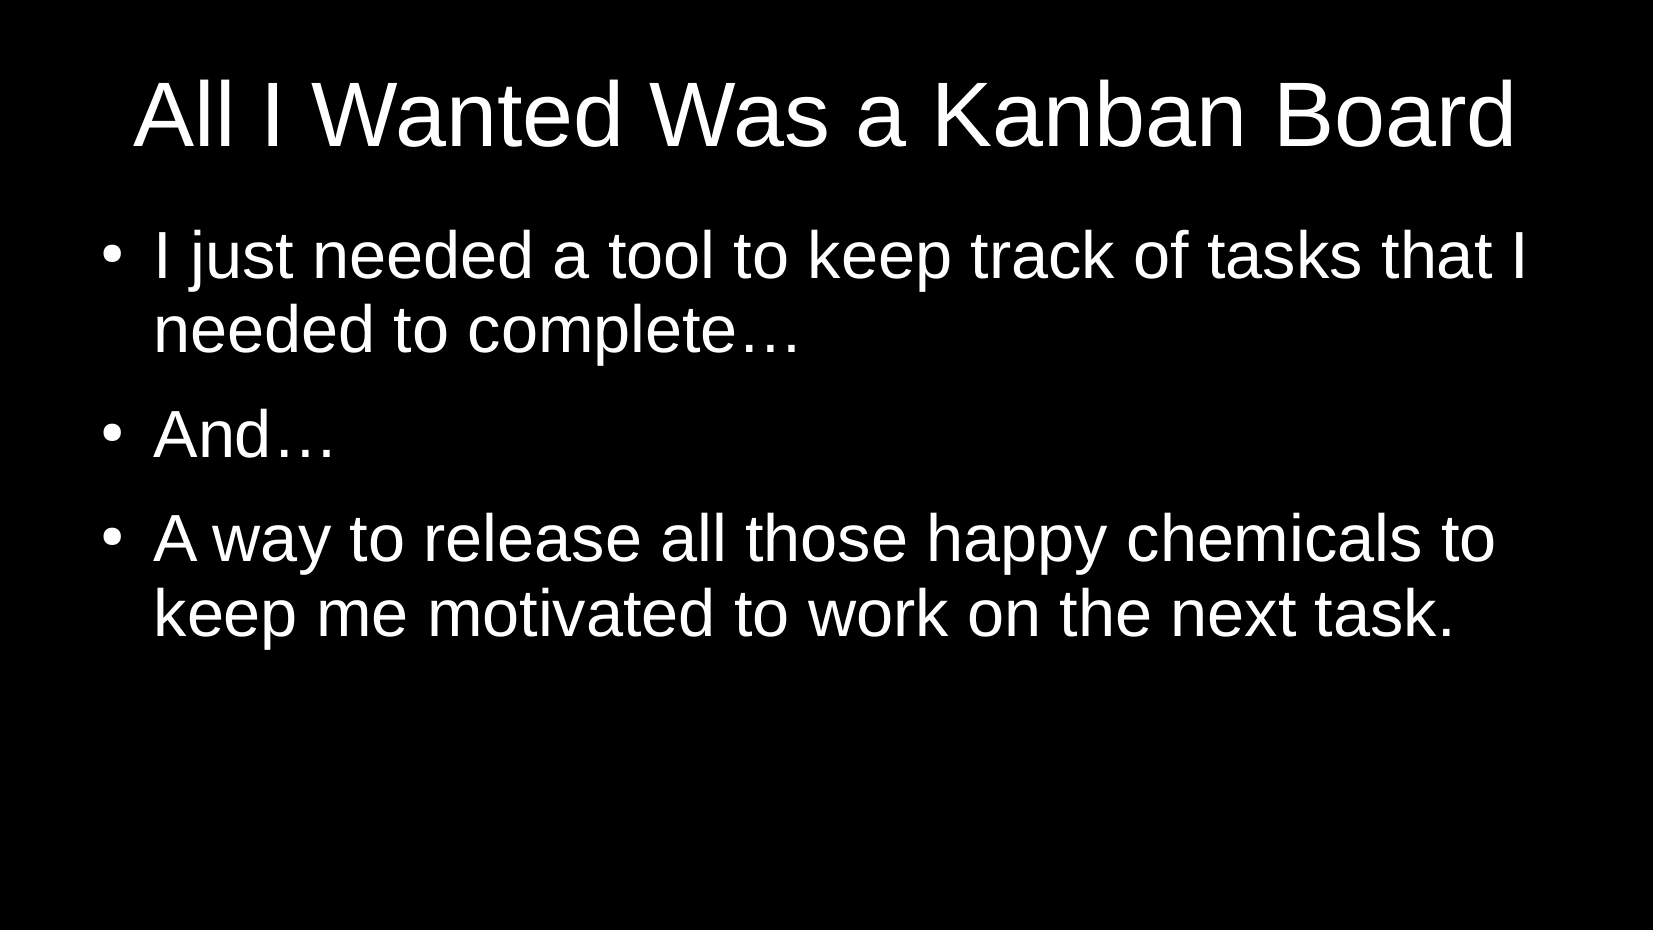

# All I Wanted Was a Kanban Board
I just needed a tool to keep track of tasks that I needed to complete…
And…
A way to release all those happy chemicals to keep me motivated to work on the next task.